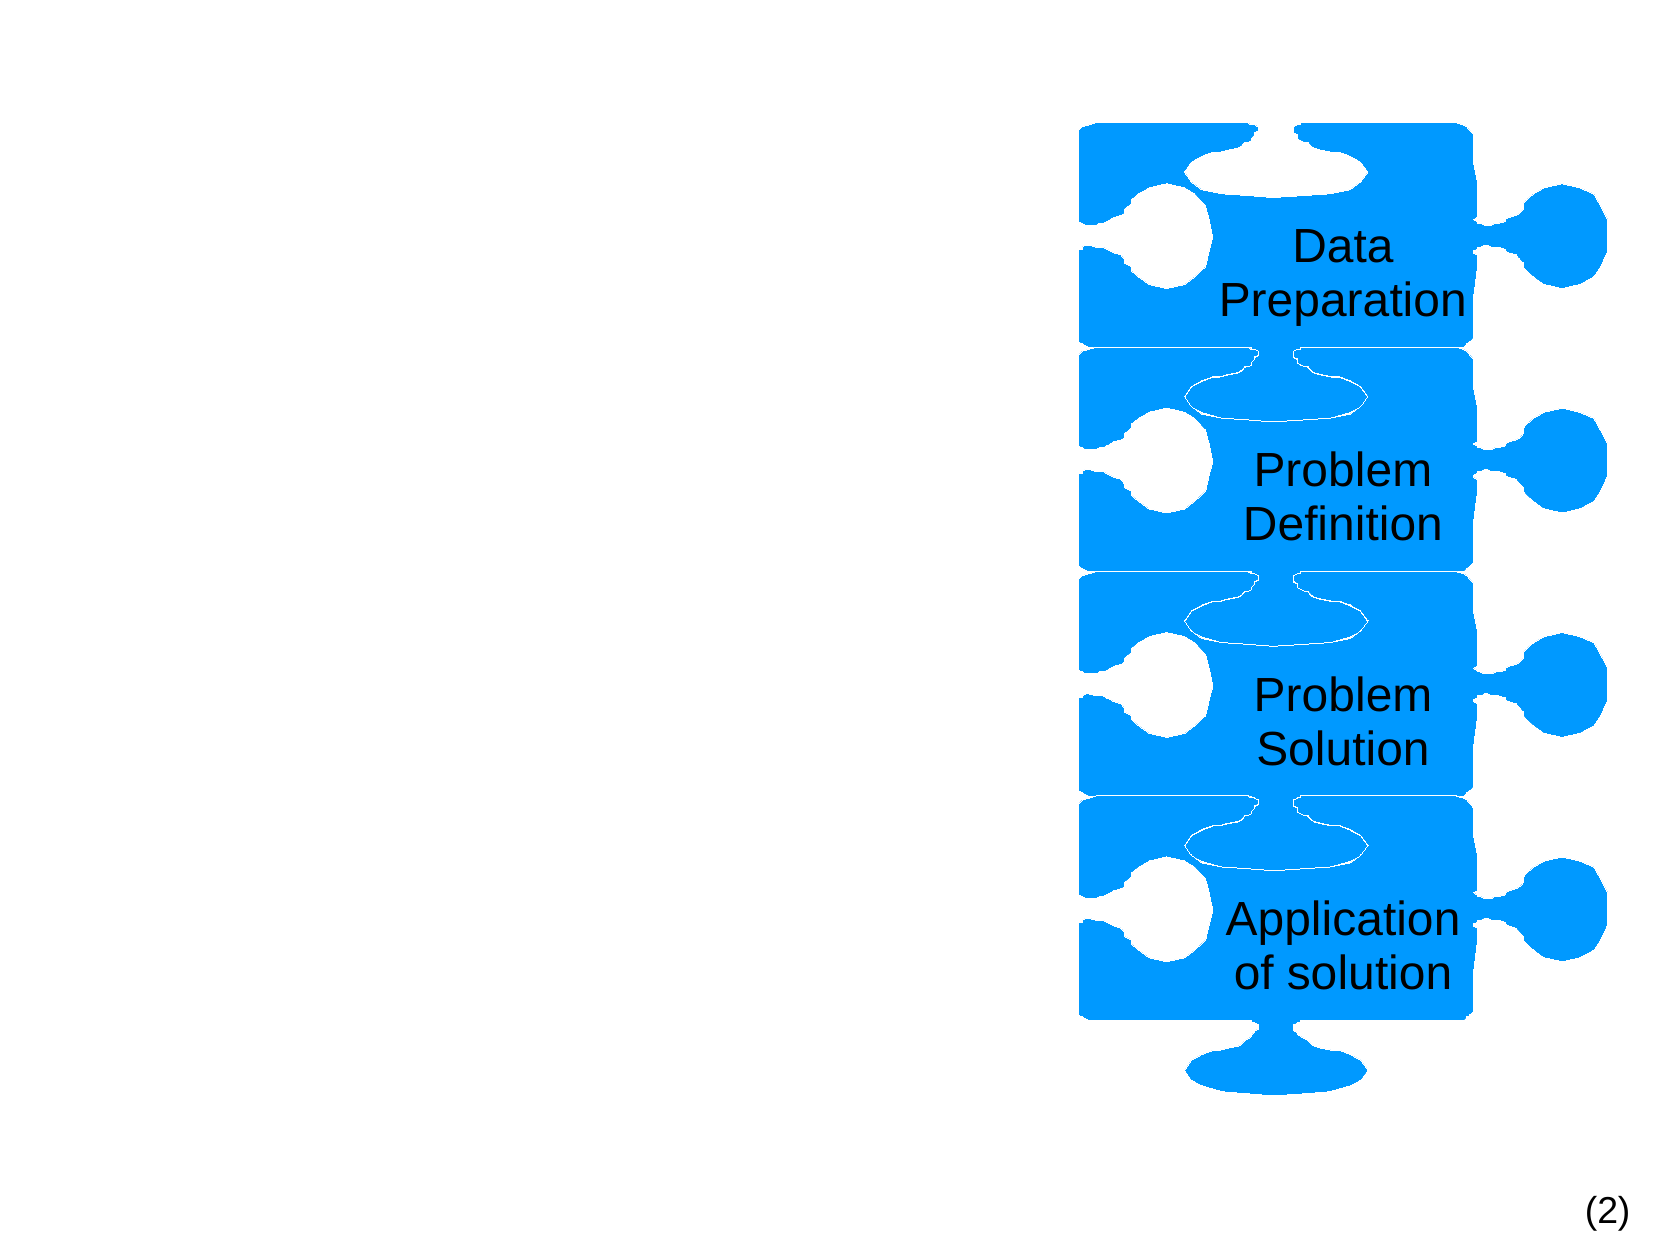

Data
Preparation
Problem
Definition
Problem
Solution
Application
of solution
(2)